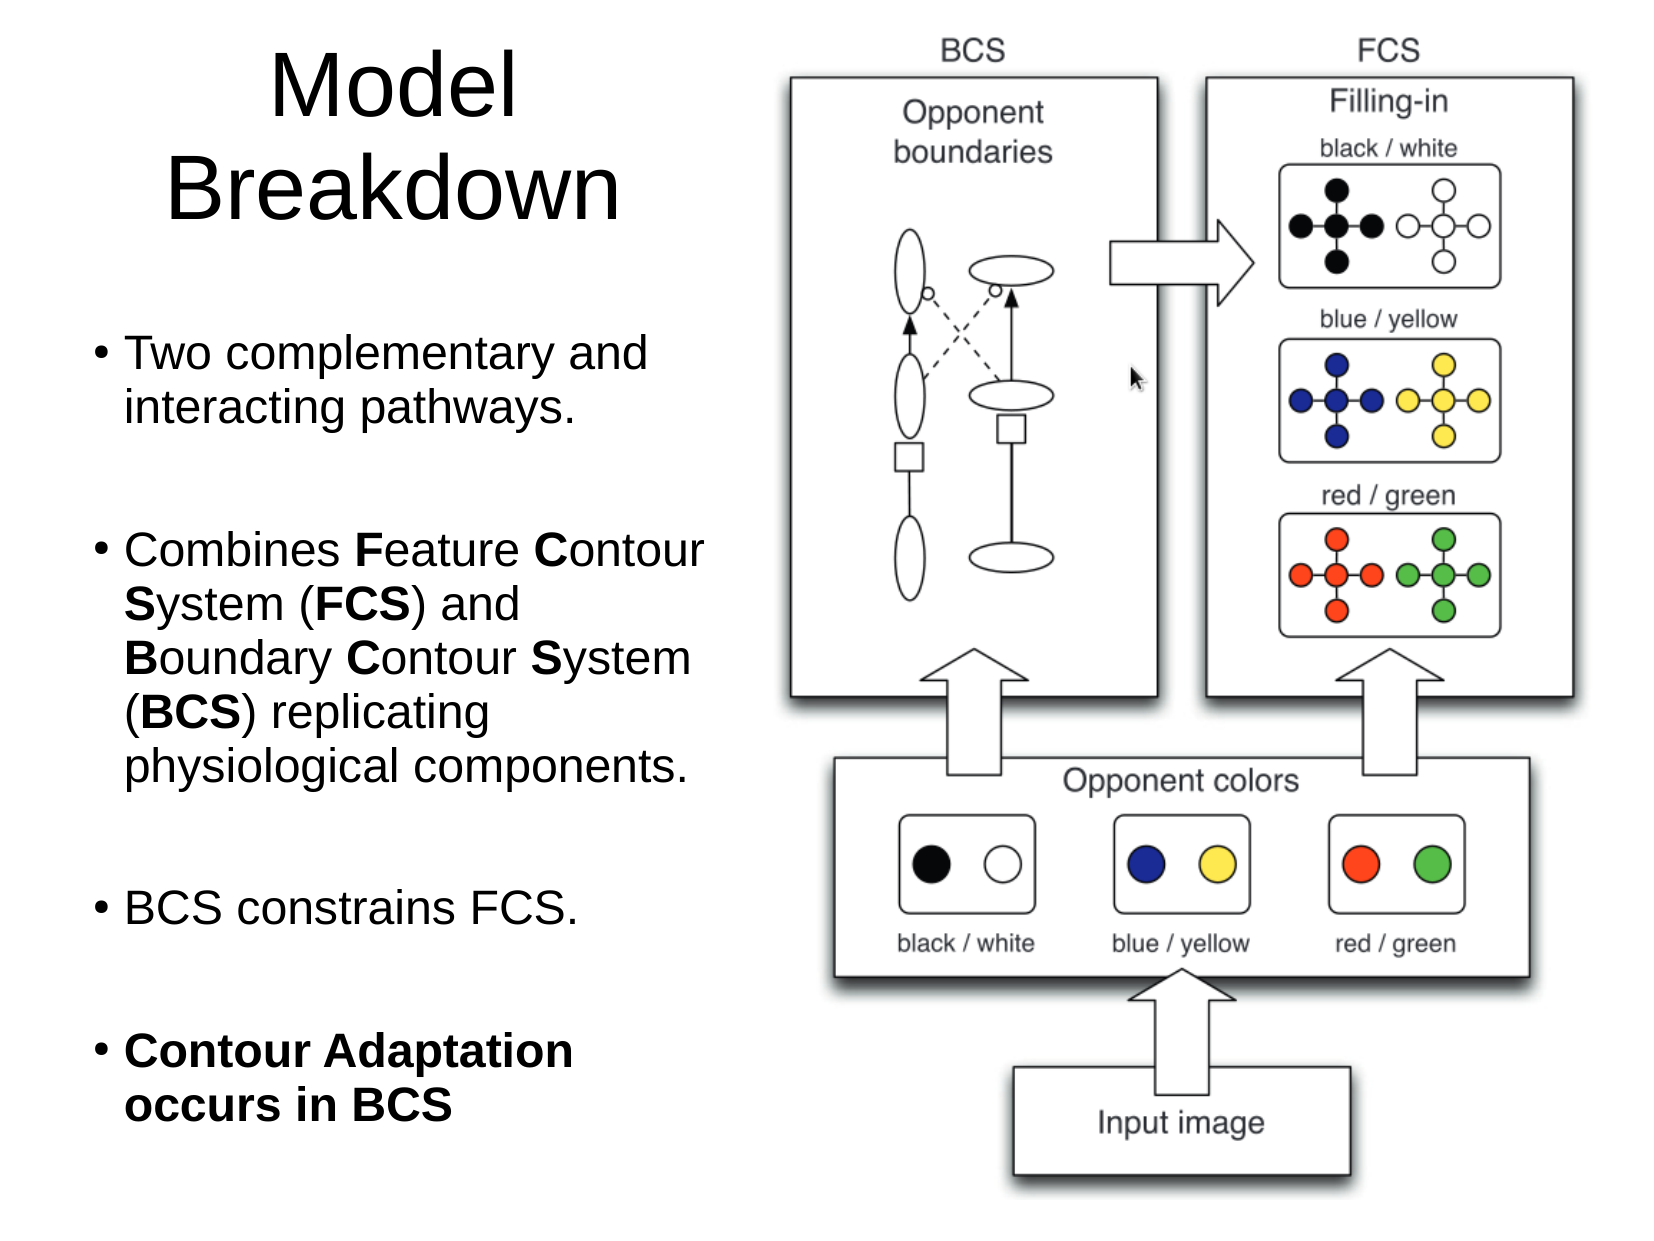

# Model Breakdown
Two complementary and interacting pathways.
Combines Feature Contour System (FCS) and Boundary Contour System (BCS) replicating physiological components.
BCS constrains FCS.
Contour Adaptation occurs in BCS